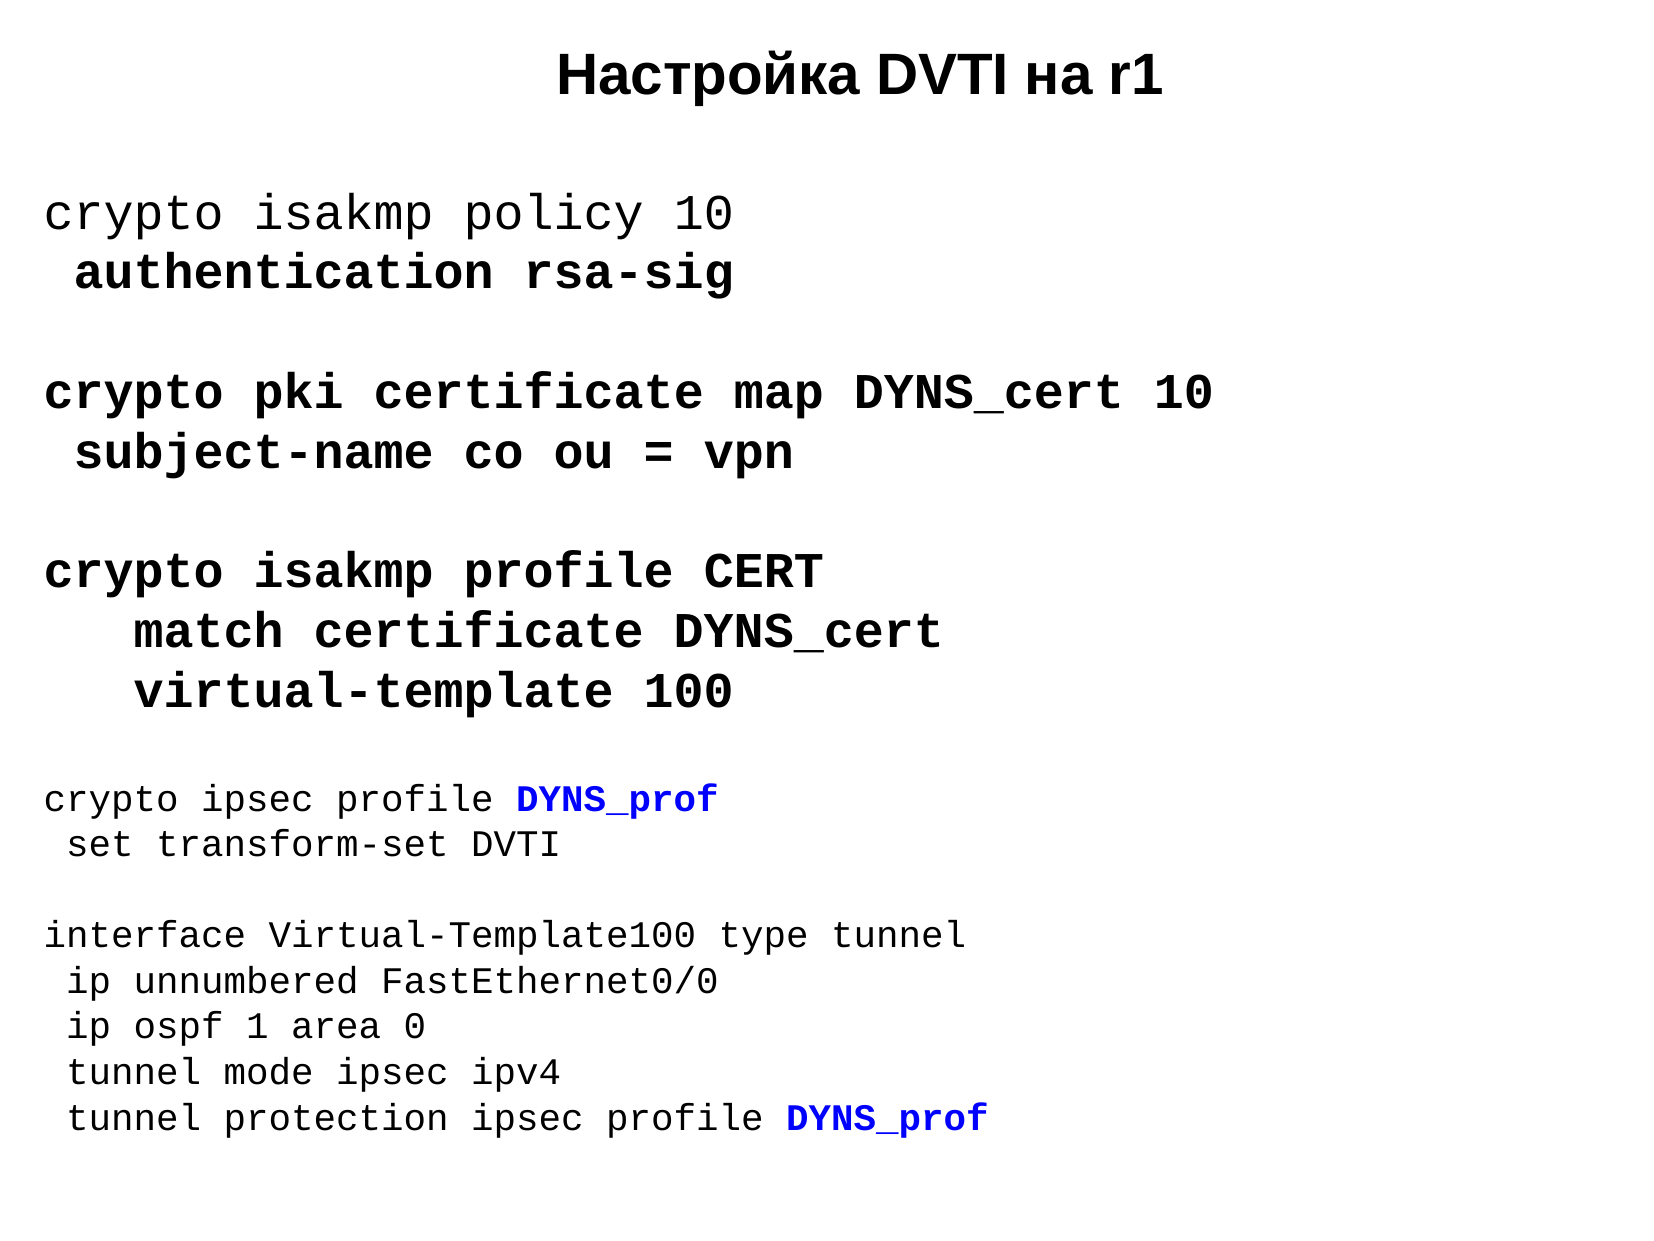

Настройка DVTI на r1
# crypto isakmp policy 10
 authentication rsa-sig
crypto pki certificate map DYNS_cert 10
 subject-name co ou = vpn
crypto isakmp profile CERT
 match certificate DYNS_cert
 virtual-template 100
crypto ipsec profile DYNS_prof
 set transform-set DVTI
interface Virtual-Template100 type tunnel
 ip unnumbered FastEthernet0/0
 ip ospf 1 area 0
 tunnel mode ipsec ipv4
 tunnel protection ipsec profile DYNS_prof